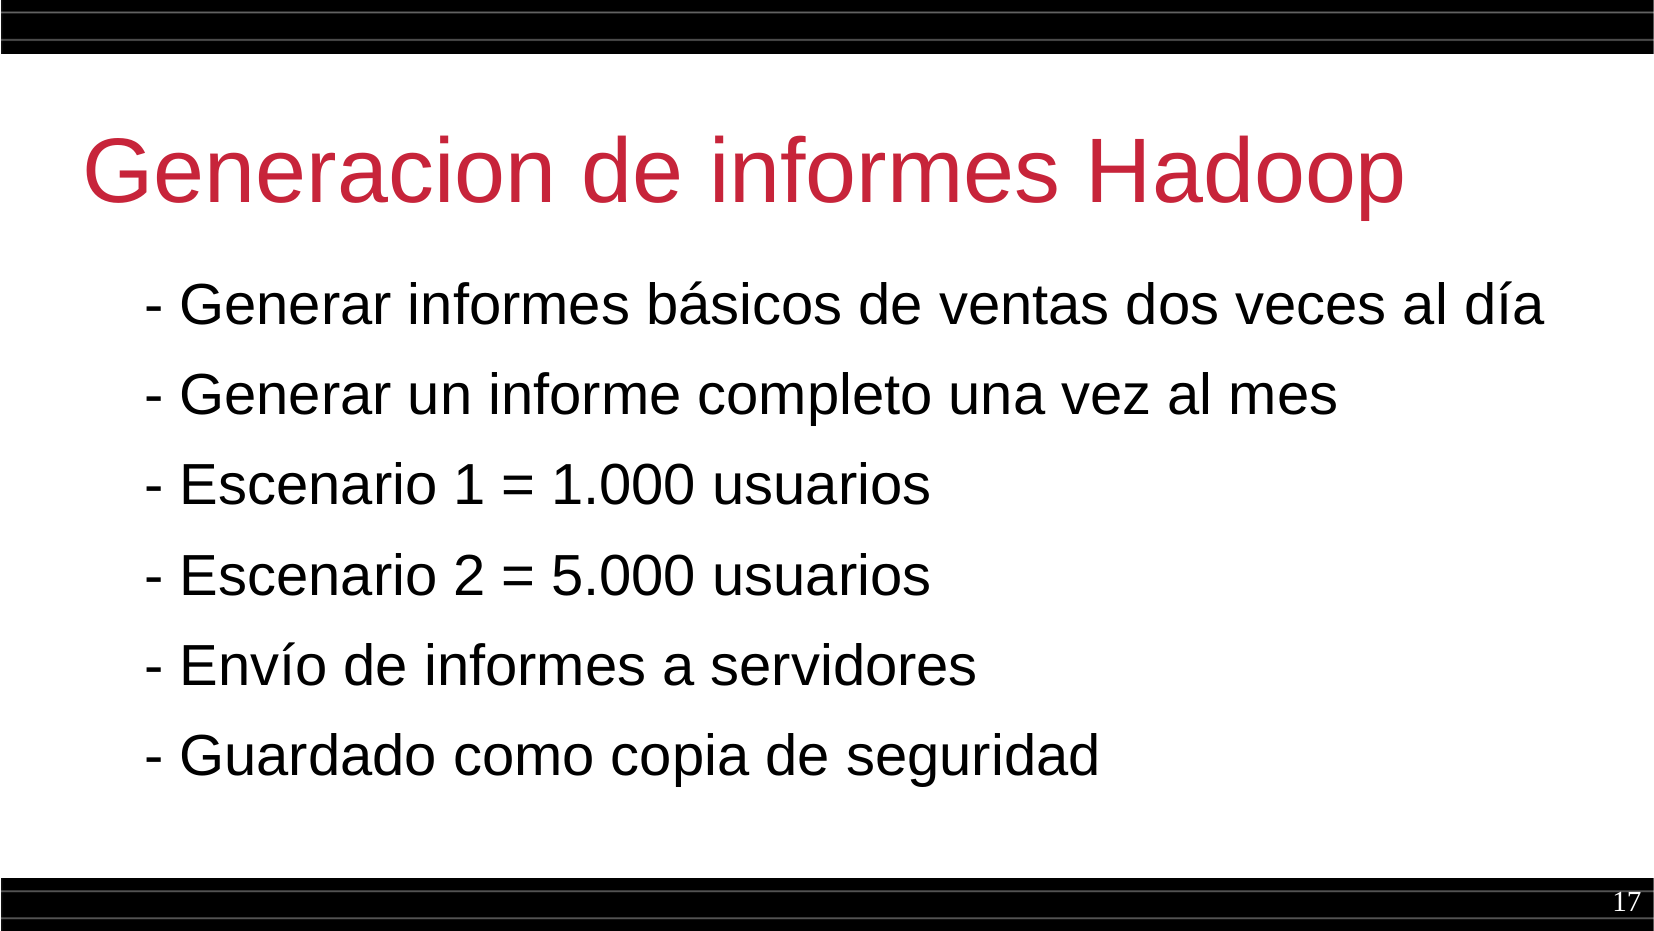

# Generacion de informes Hadoop
- Generar informes básicos de ventas dos veces al día
- Generar un informe completo una vez al mes
- Escenario 1 = 1.000 usuarios
- Escenario 2 = 5.000 usuarios
- Envío de informes a servidores
- Guardado como copia de seguridad